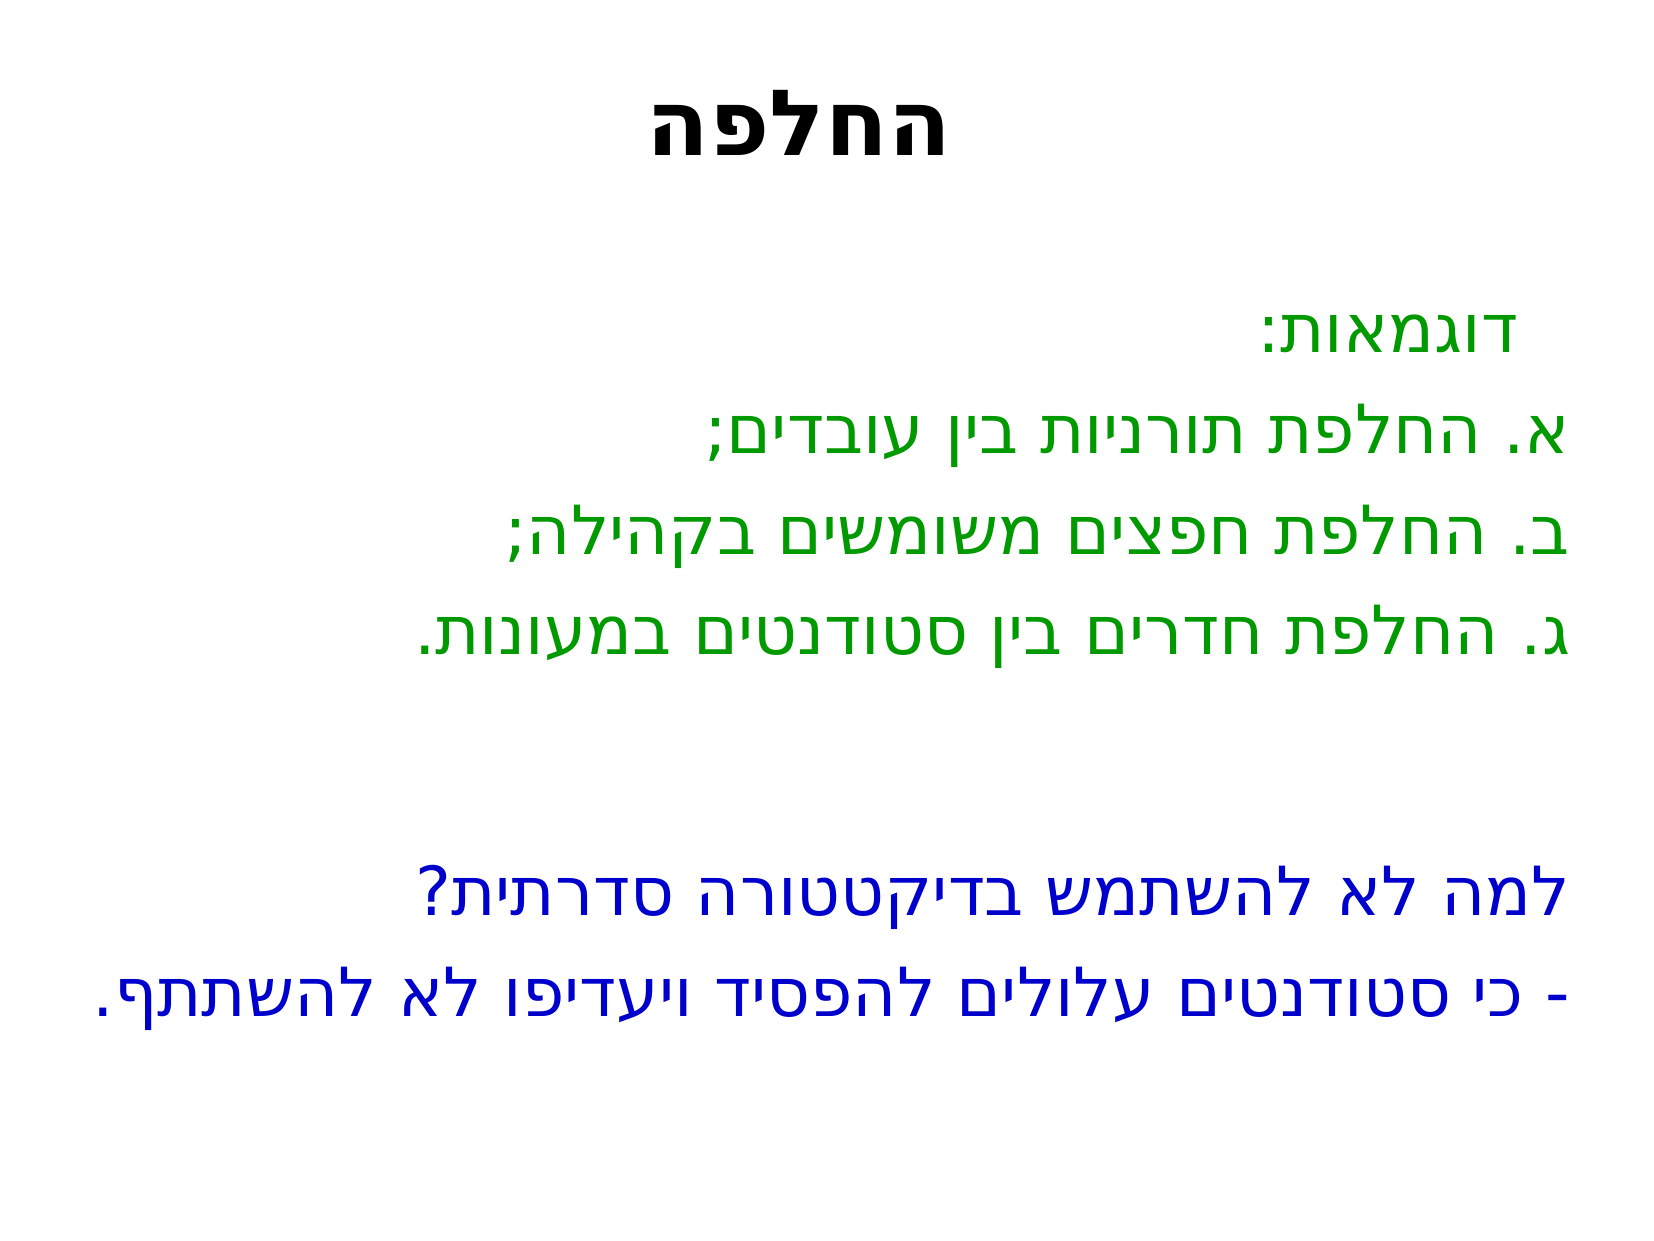

# החלפה
דוגמאות:
א. החלפת תורניות בין עובדים;
ב. החלפת חפצים משומשים בקהילה;
ג. החלפת חדרים בין סטודנטים במעונות.
למה לא להשתמש בדיקטטורה סדרתית?
- כי סטודנטים עלולים להפסיד ויעדיפו לא להשתתף.